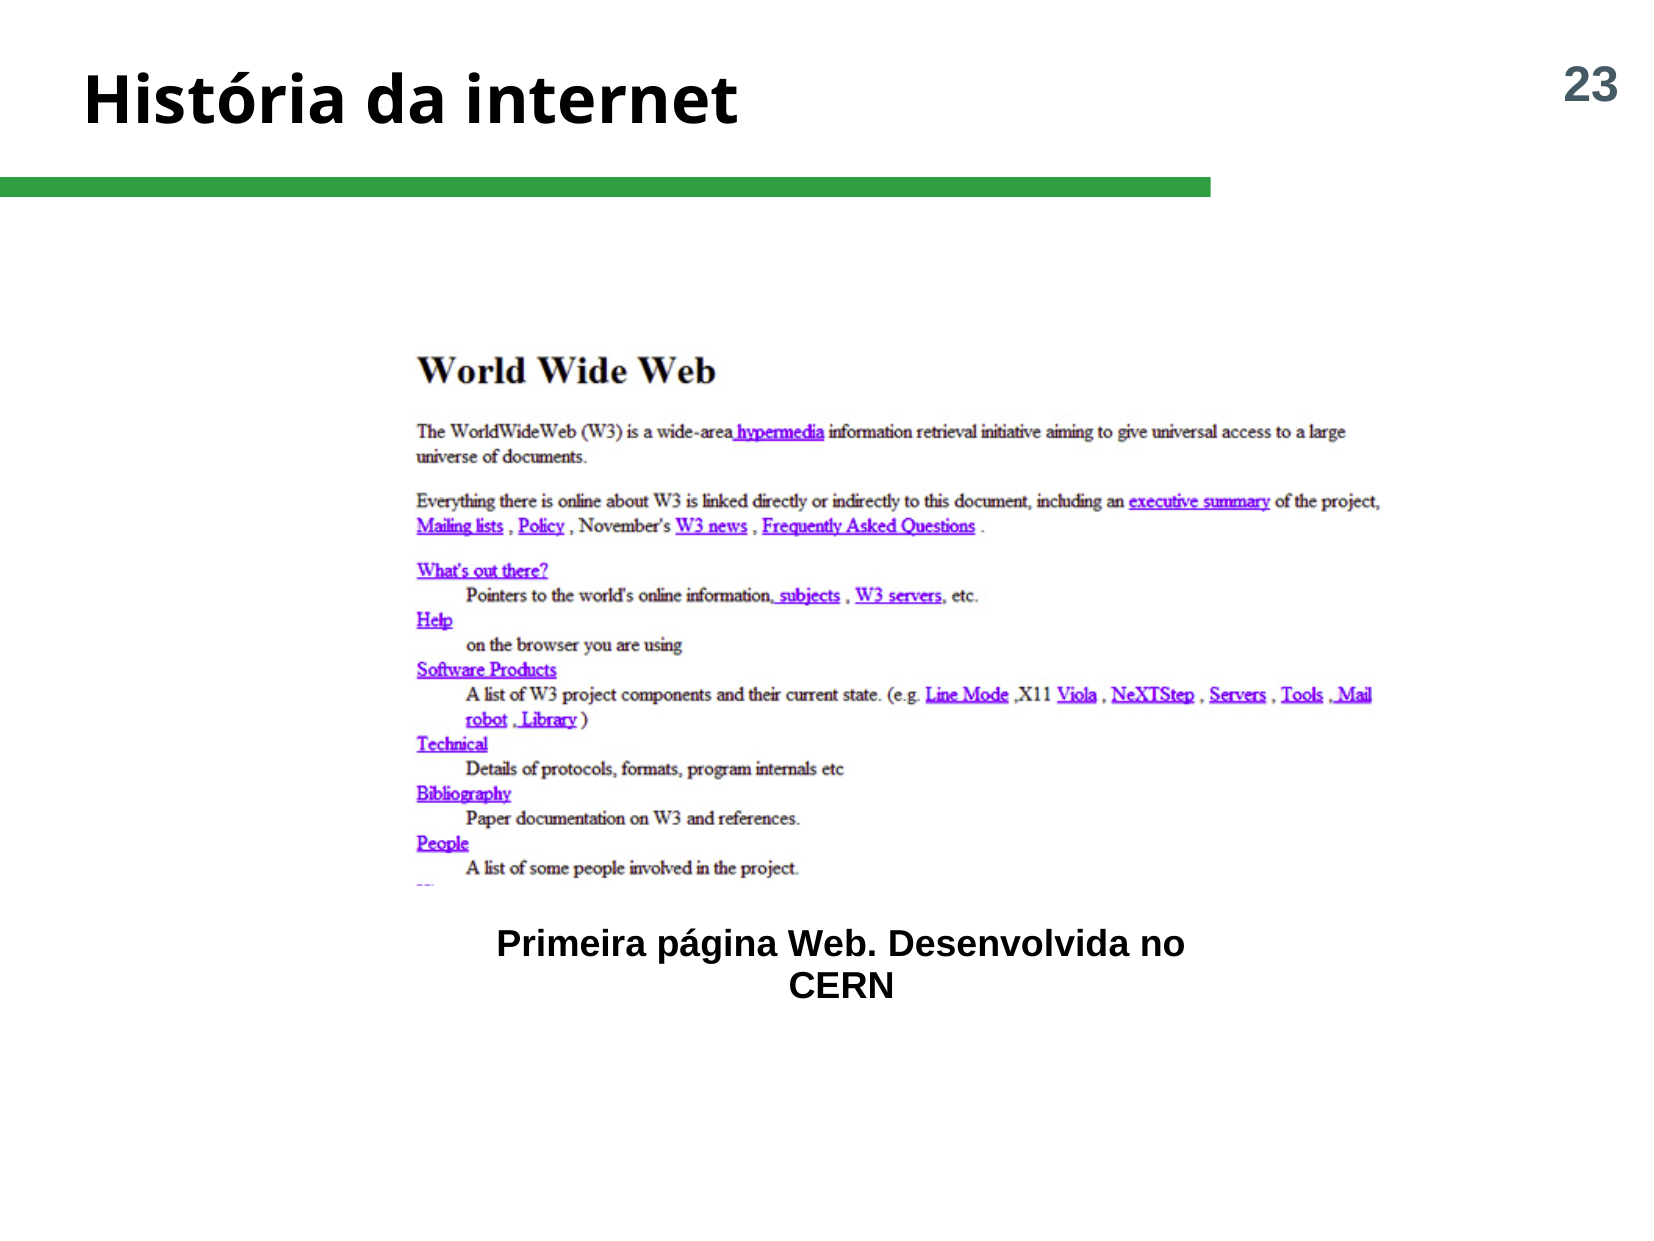

# História da internet
Primeira página Web. Desenvolvida no CERN